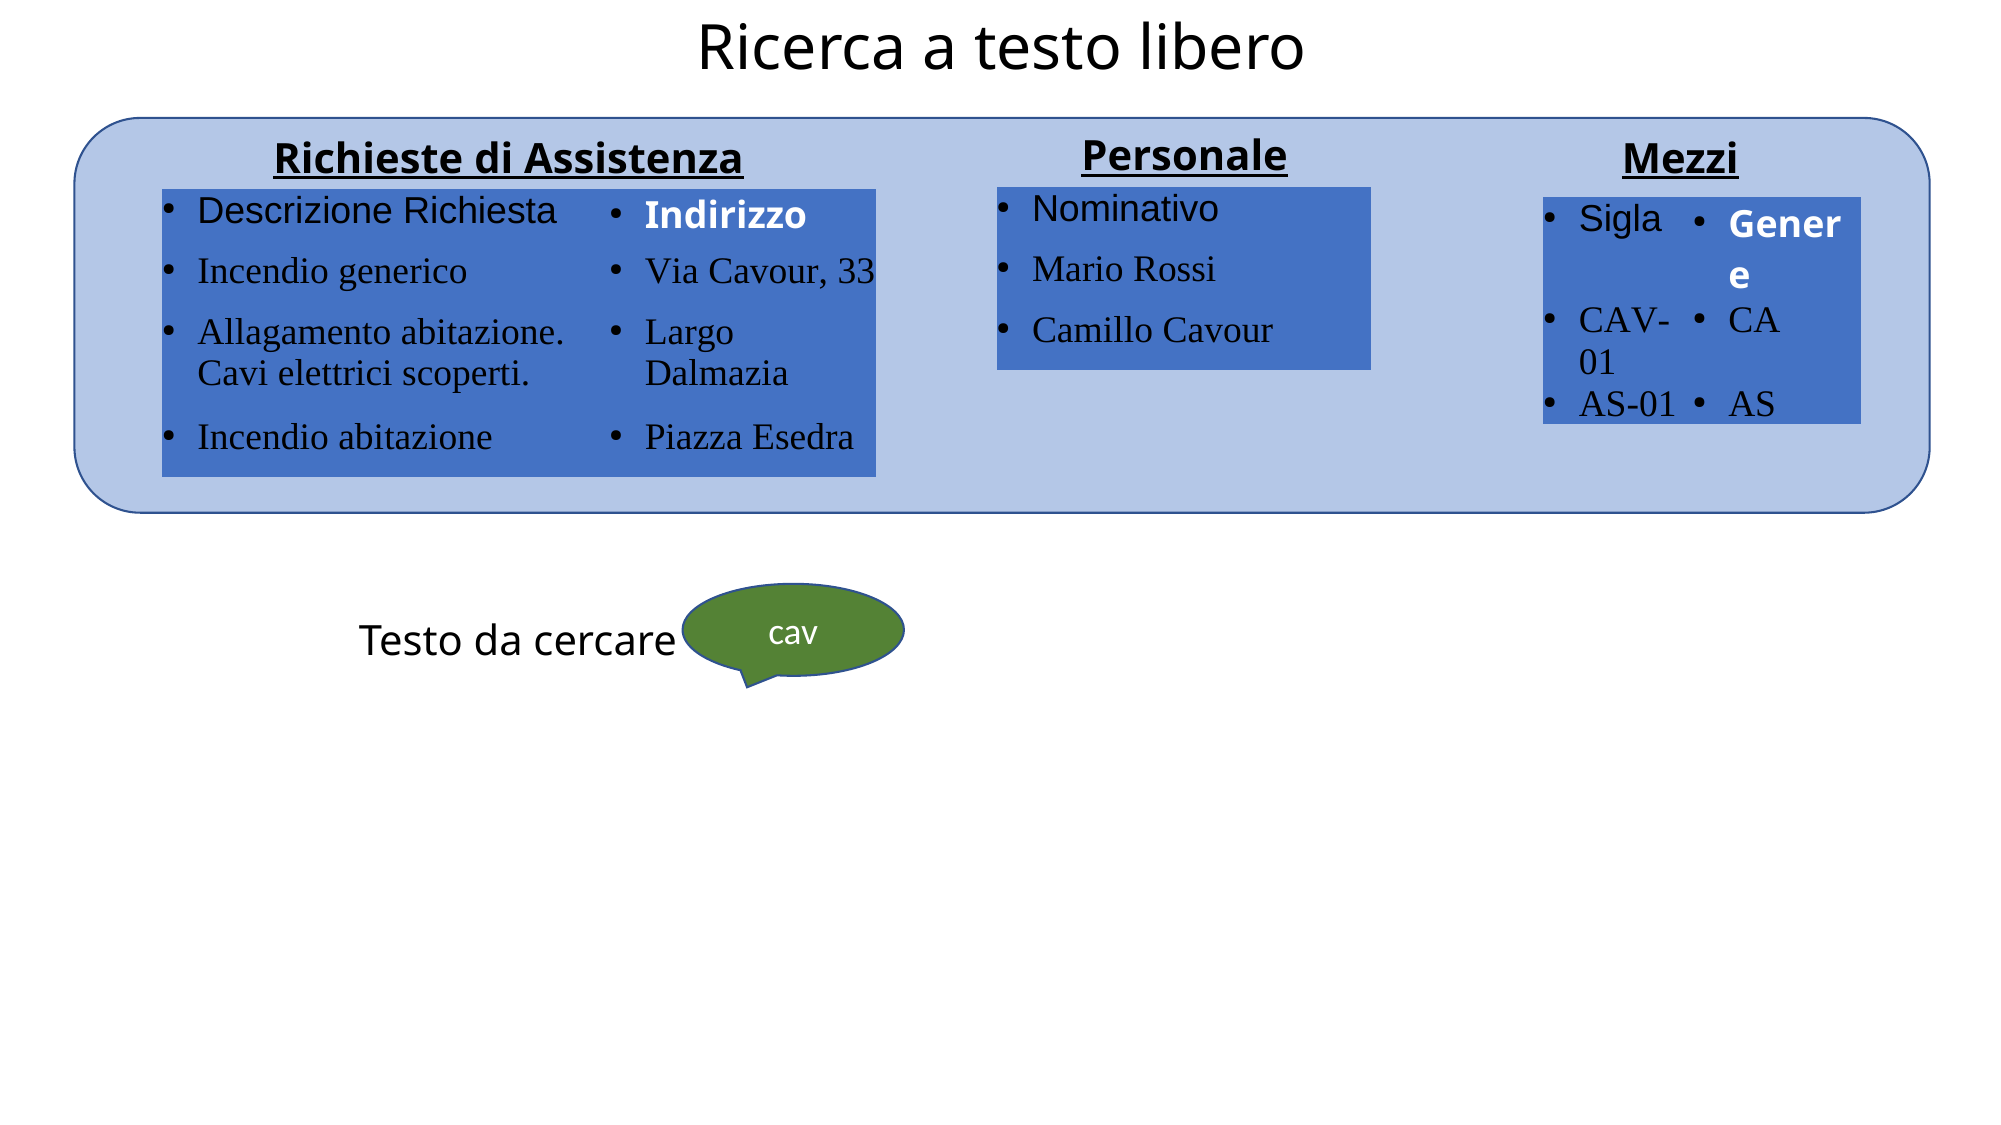

Ricerca a testo libero
Personale
Richieste di Assistenza
Mezzi
| Nominativo |
| --- |
| Mario Rossi |
| Camillo Cavour |
| Descrizione Richiesta | Indirizzo |
| --- | --- |
| Incendio generico | Via Cavour, 33 |
| Allagamento abitazione. Cavi elettrici scoperti. | Largo Dalmazia |
| Incendio abitazione | Piazza Esedra |
| Sigla | Genere |
| --- | --- |
| CAV-01 | CA |
| AS-01 | AS |
cav
Testo da cercare